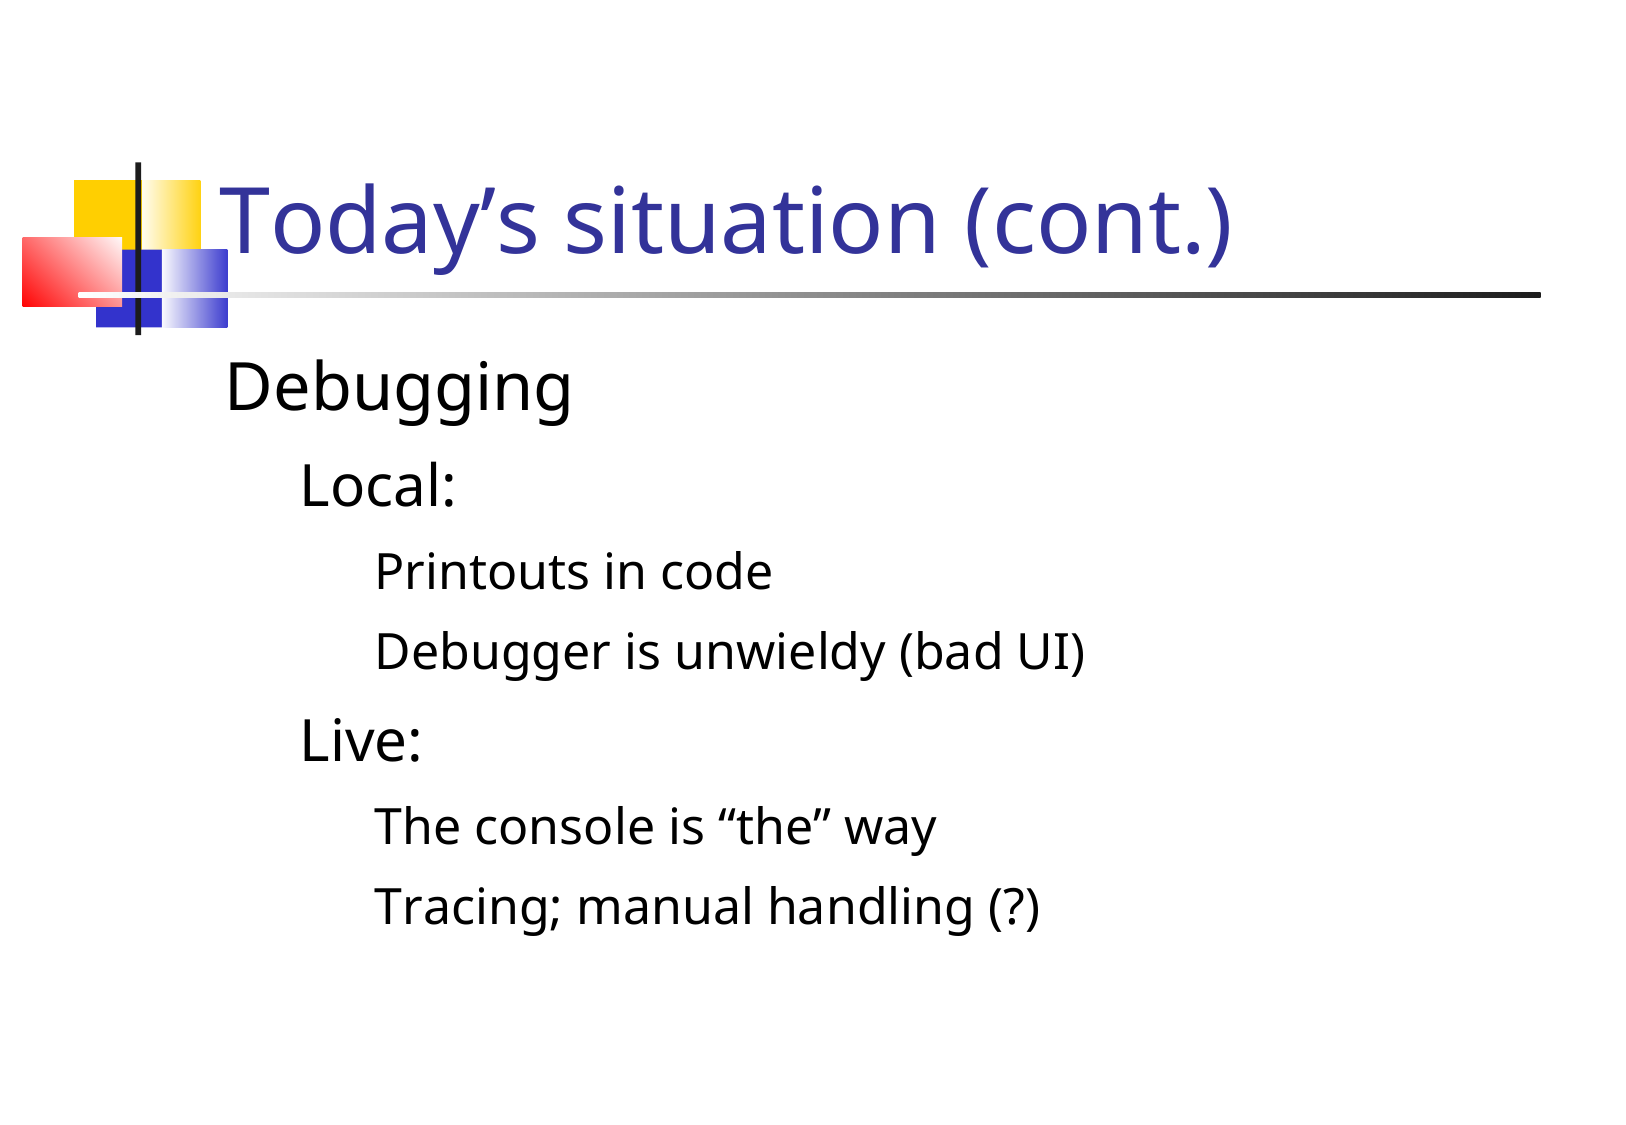

# Today’s situation (cont.)
Debugging
Local:
Printouts in code
Debugger is unwieldy (bad UI)
Live:
The console is “the” way
Tracing; manual handling (?)